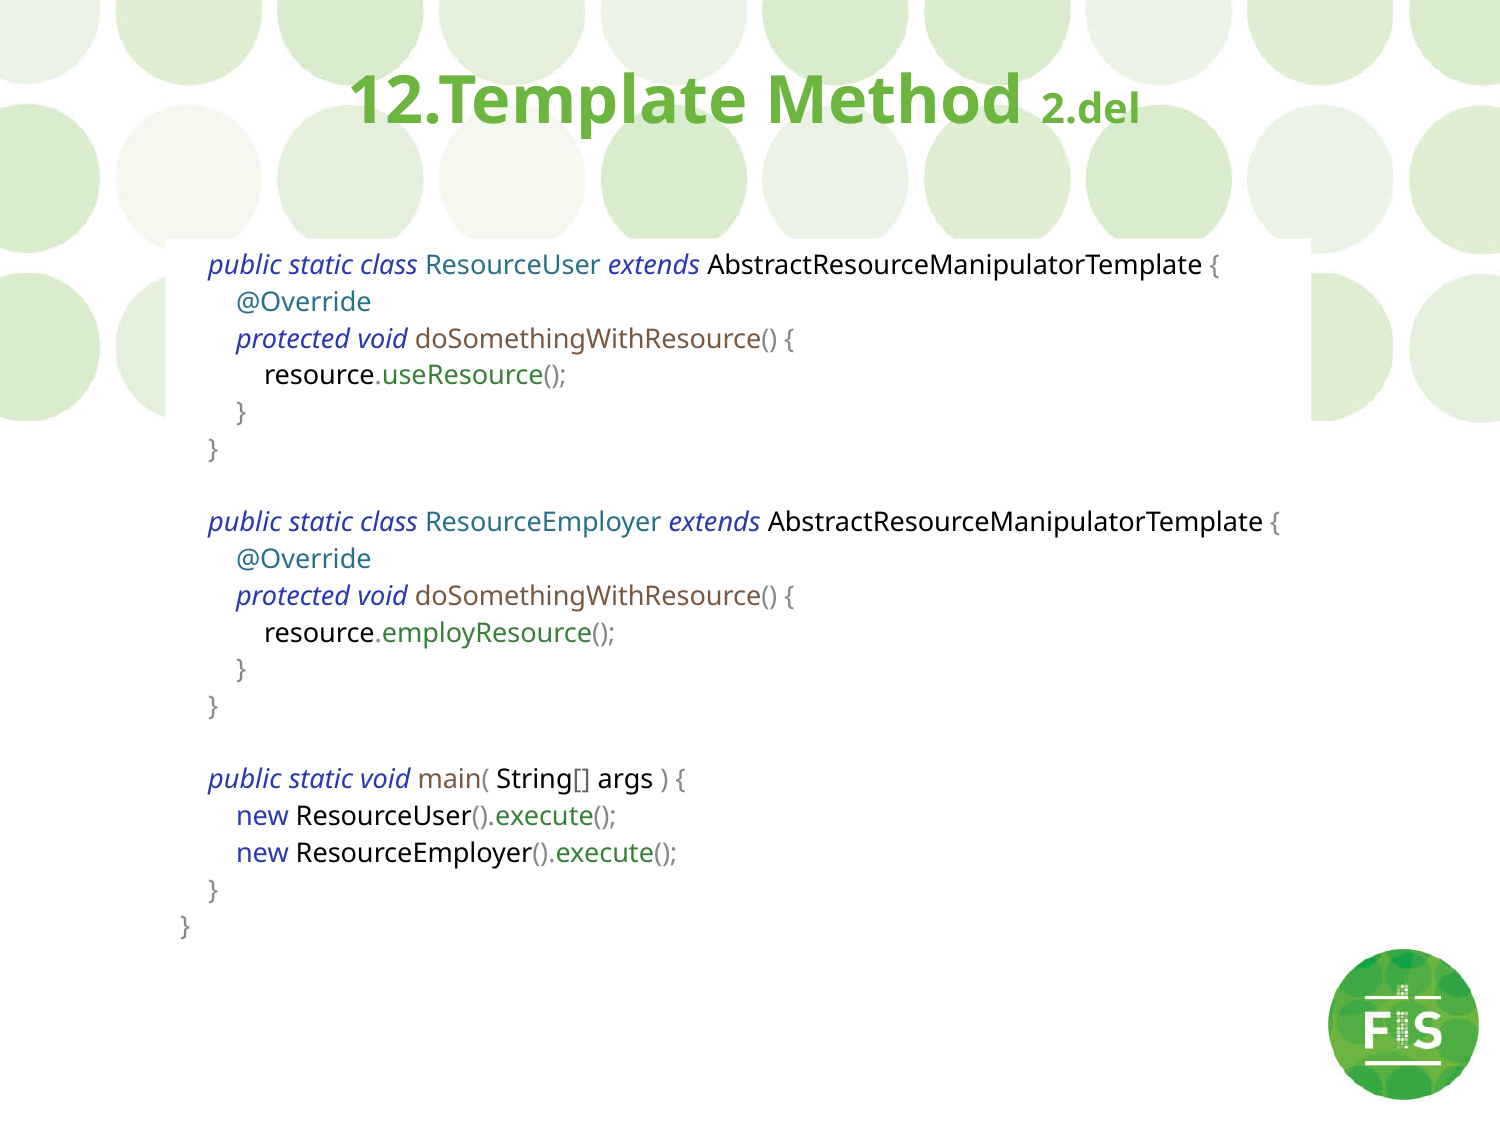

# 12.Template Method 2.del
 public static class ResourceUser extends AbstractResourceManipulatorTemplate {
 @Override
 protected void doSomethingWithResource() {
 resource.useResource();
 }
 }
 public static class ResourceEmployer extends AbstractResourceManipulatorTemplate {
 @Override
 protected void doSomethingWithResource() {
 resource.employResource();
 }
 }
 public static void main( String[] args ) {
 new ResourceUser().execute();
 new ResourceEmployer().execute();
 }
}